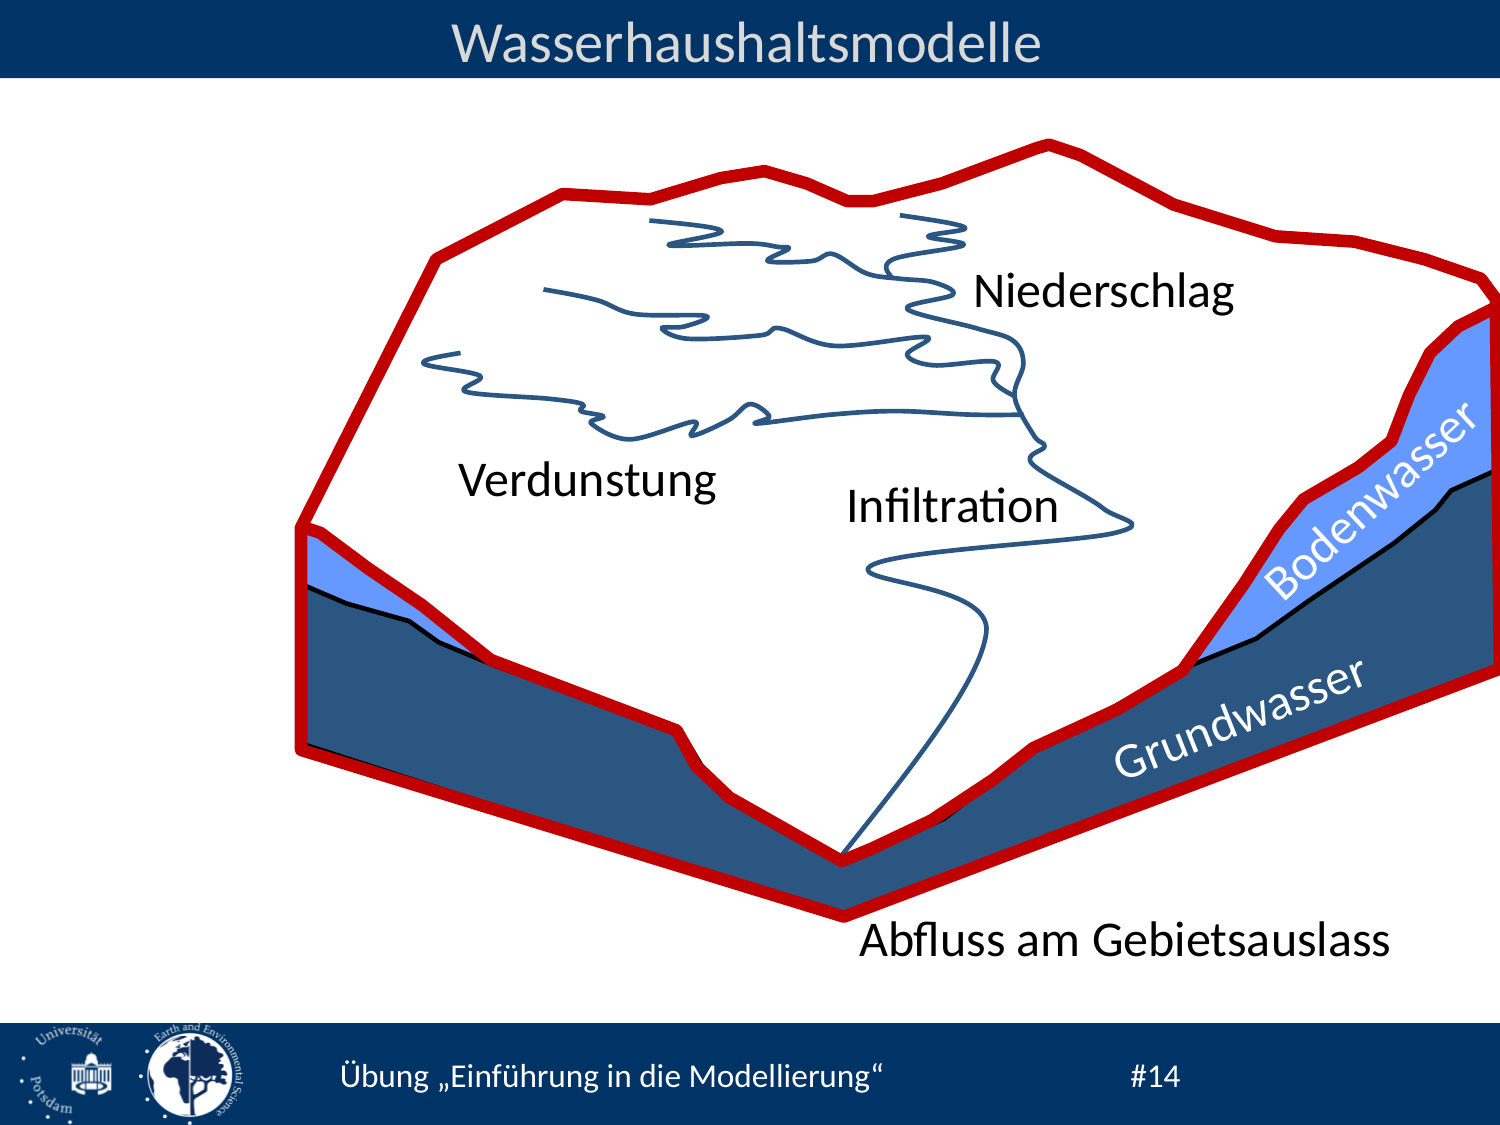

Wasserhaushaltsmodelle
Niederschlag
Bodenwasser
Verdunstung
Infiltration
Grundwasser
Abfluss am Gebietsauslass